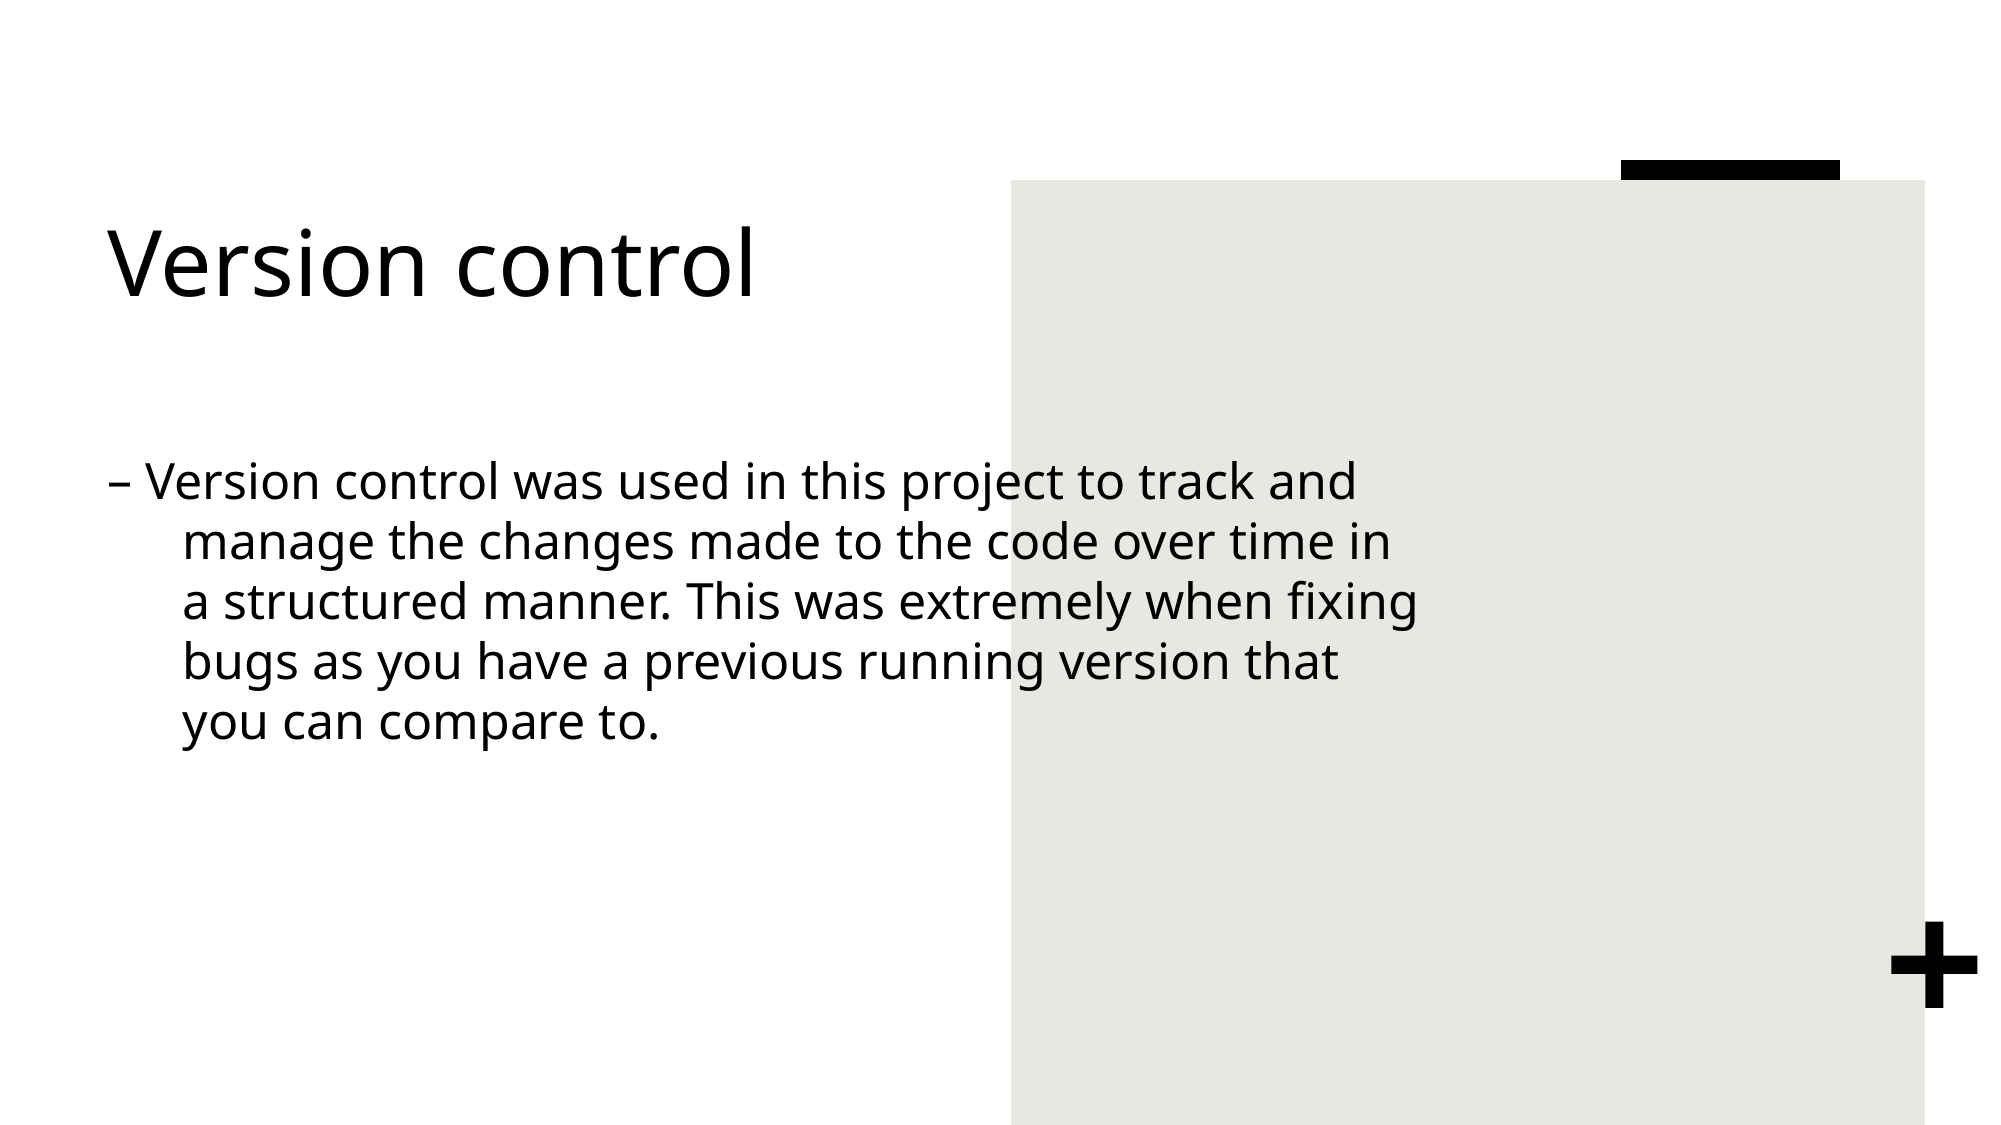

# Version control
Version control was used in this project to track and manage the changes made to the code over time in a structured manner. This was extremely when fixing bugs as you have a previous running version that you can compare to.